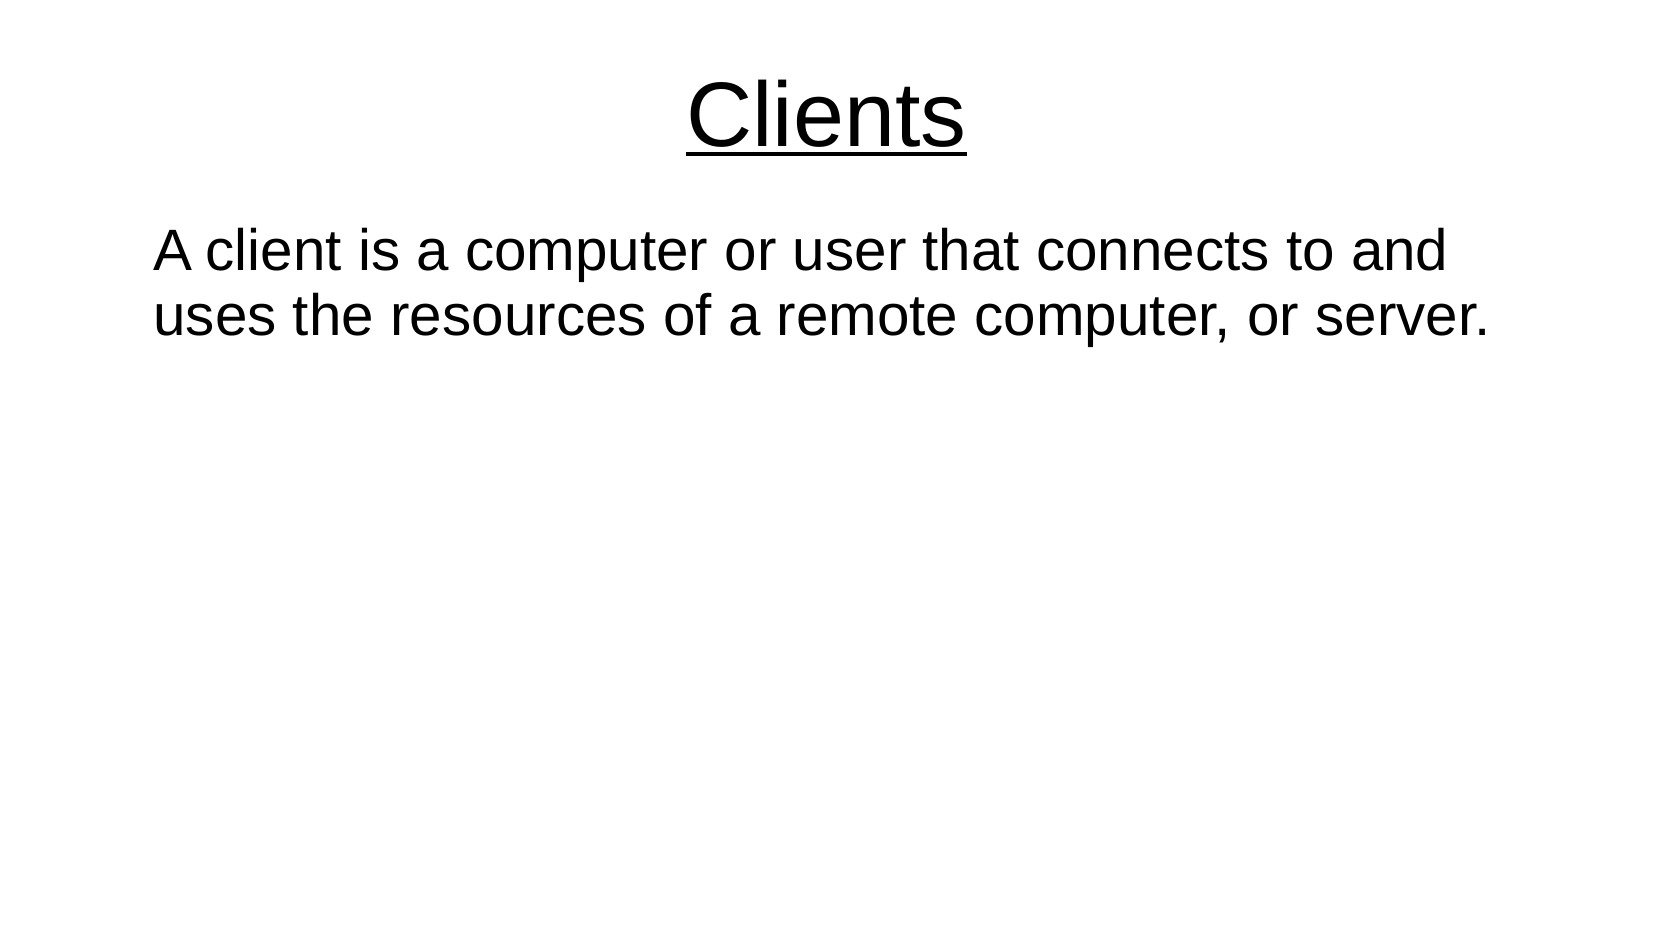

# Clients
A client is a computer or user that connects to and uses the resources of a remote computer, or server.